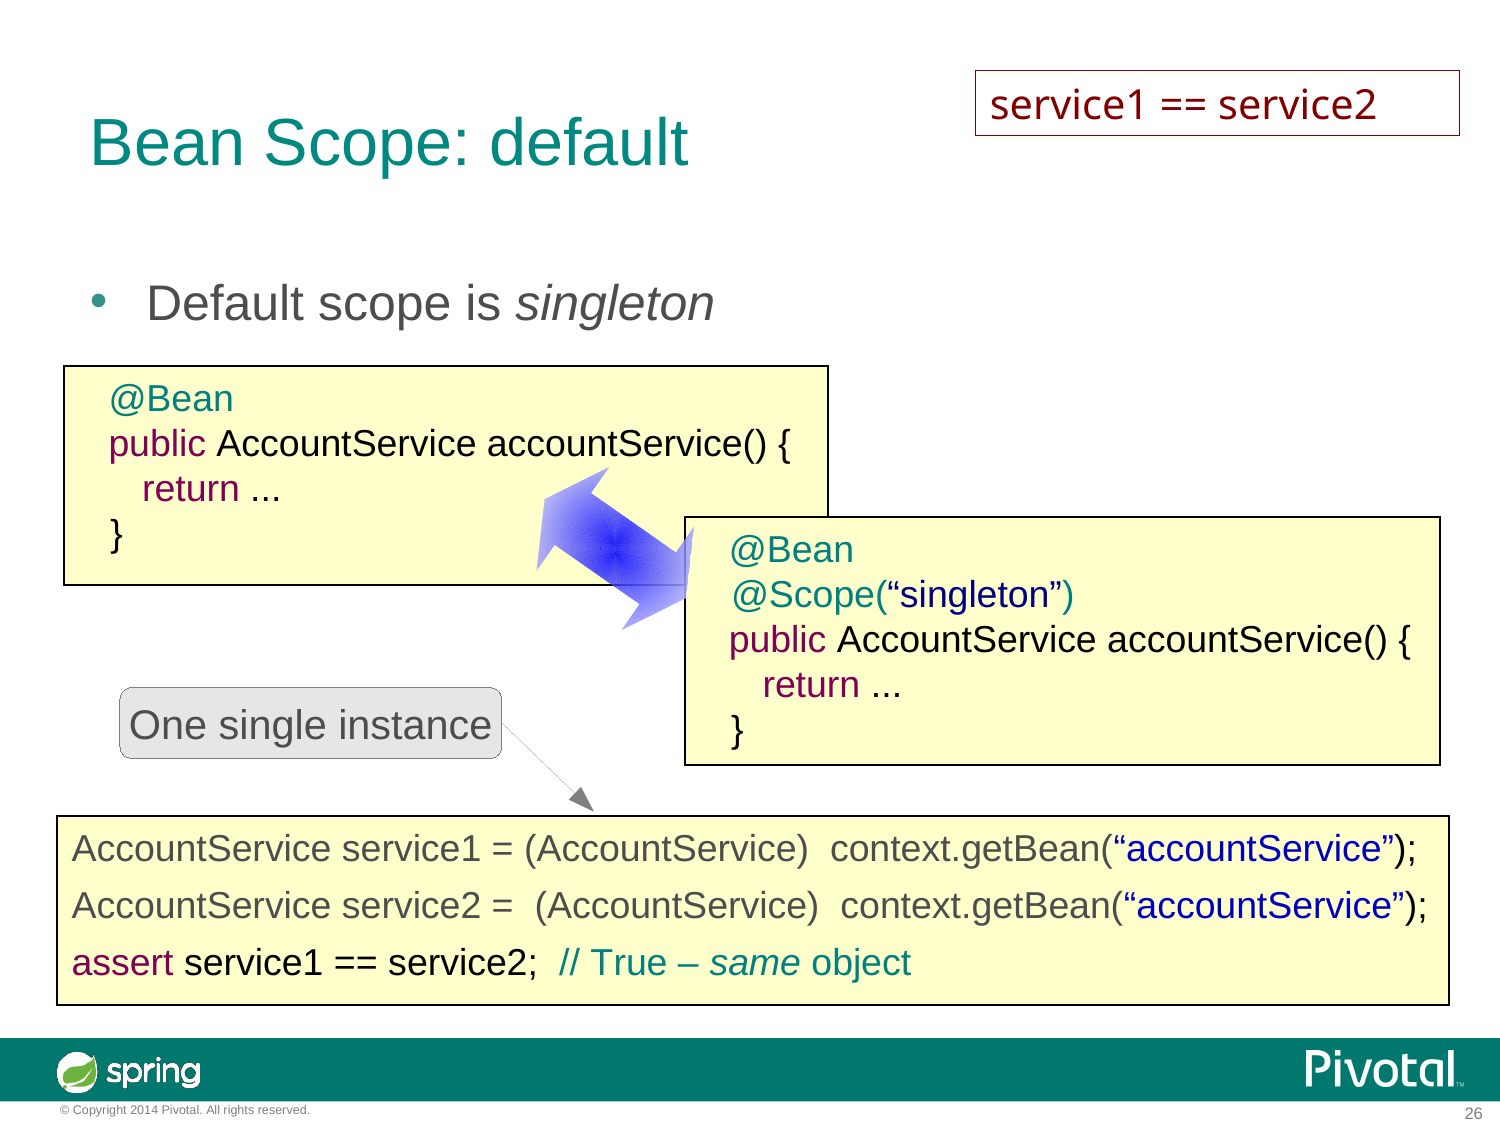

# Bean Scope: default
service1 == service2
Default scope is singleton
	@Bean
	public AccountService accountService() {
 return ...
 }
	@Bean
 @Scope(“singleton”)
	public AccountService accountService() {
 return ...
 }
One single instance
AccountService service1 = (AccountService) context.getBean(“accountService”);
AccountService service2 = (AccountService) context.getBean(“accountService”);
assert service1 == service2; // True – same object